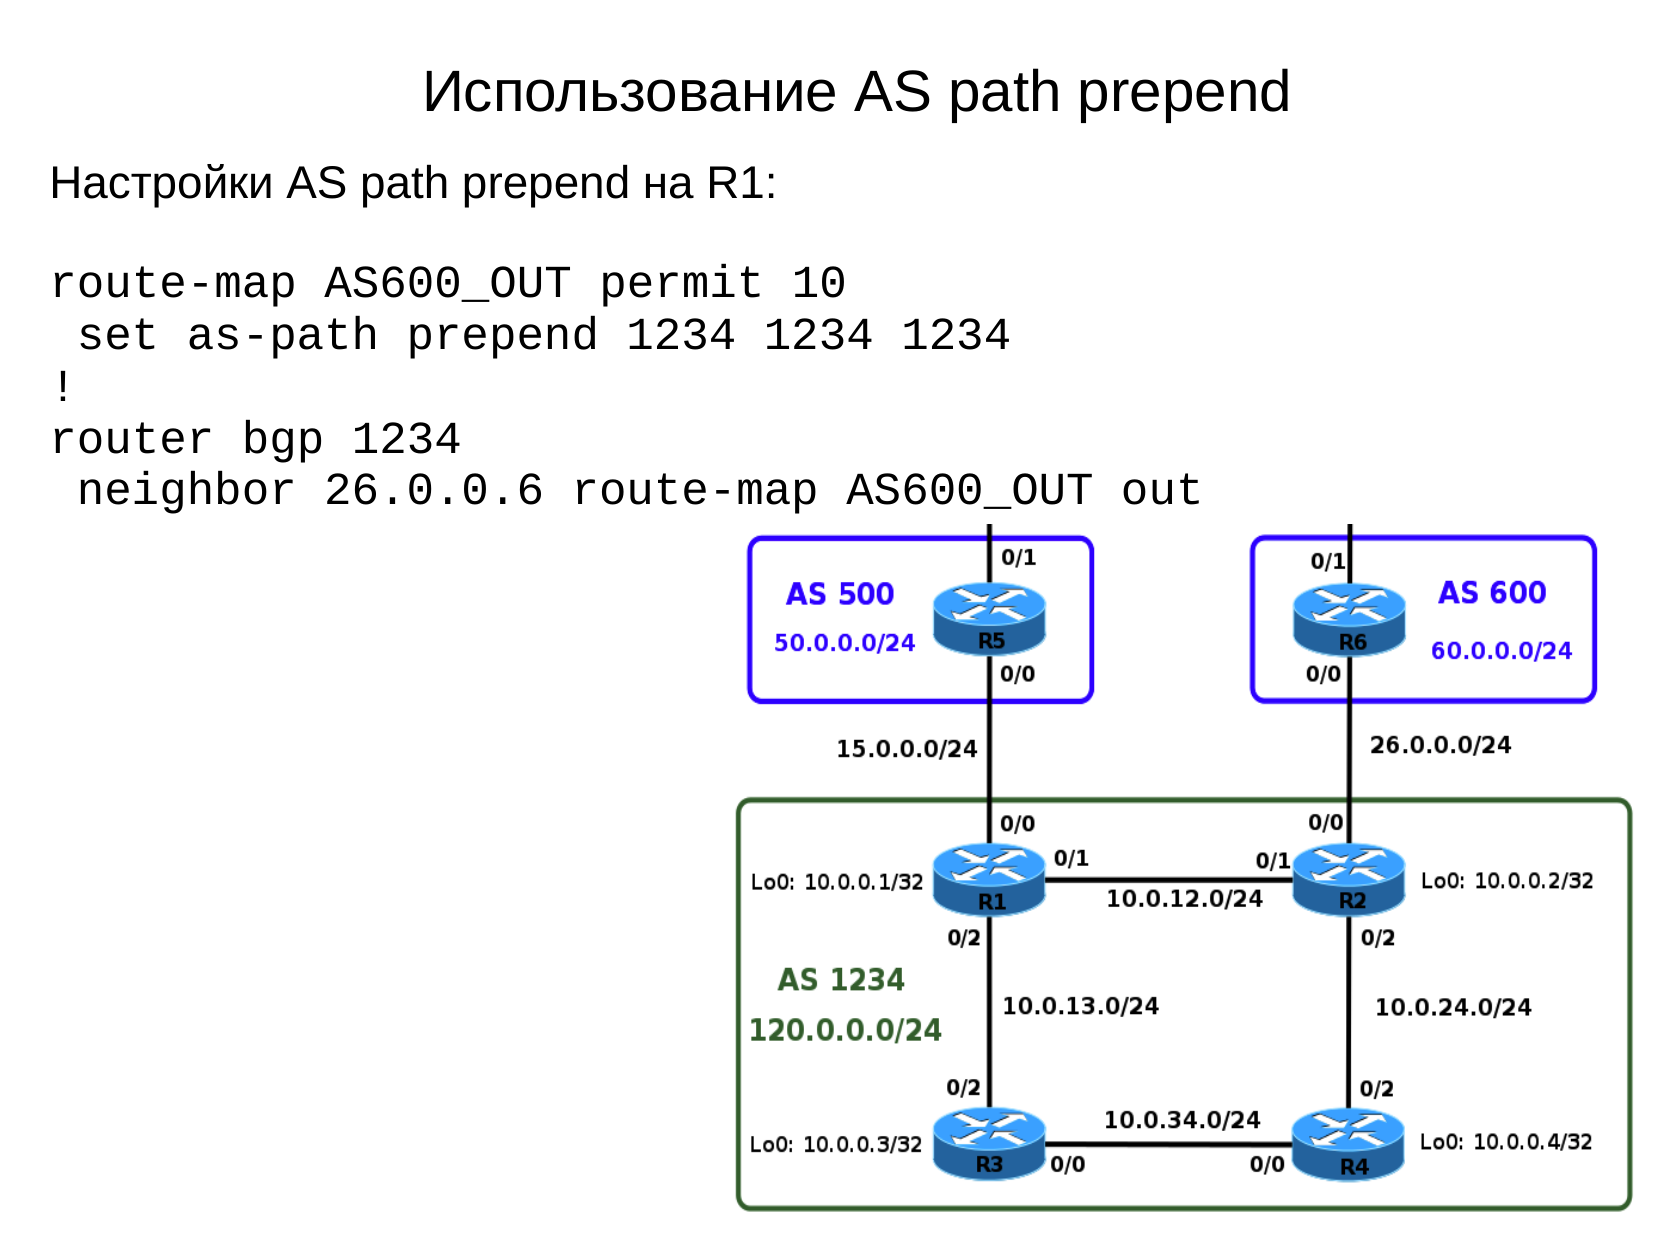

# Использование AS path prepend
Настройки AS path prepend на R1:
route-map AS600_OUT permit 10
 set as-path prepend 1234 1234 1234
!
router bgp 1234
 neighbor 26.0.0.6 route-map AS600_OUT out